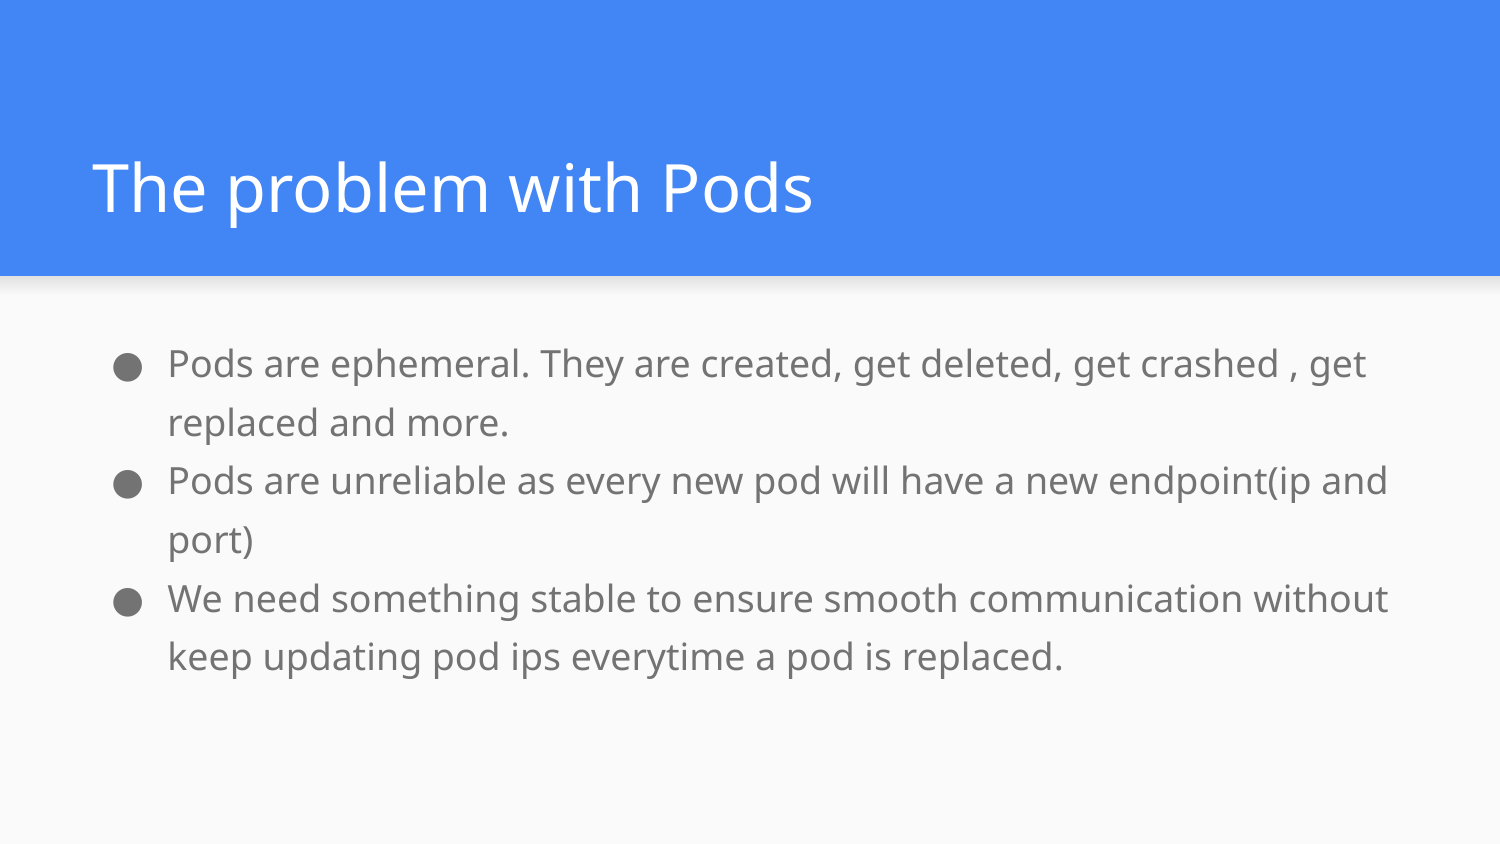

# The problem with Pods
Pods are ephemeral. They are created, get deleted, get crashed , get replaced and more.
Pods are unreliable as every new pod will have a new endpoint(ip and port)
We need something stable to ensure smooth communication without keep updating pod ips everytime a pod is replaced.